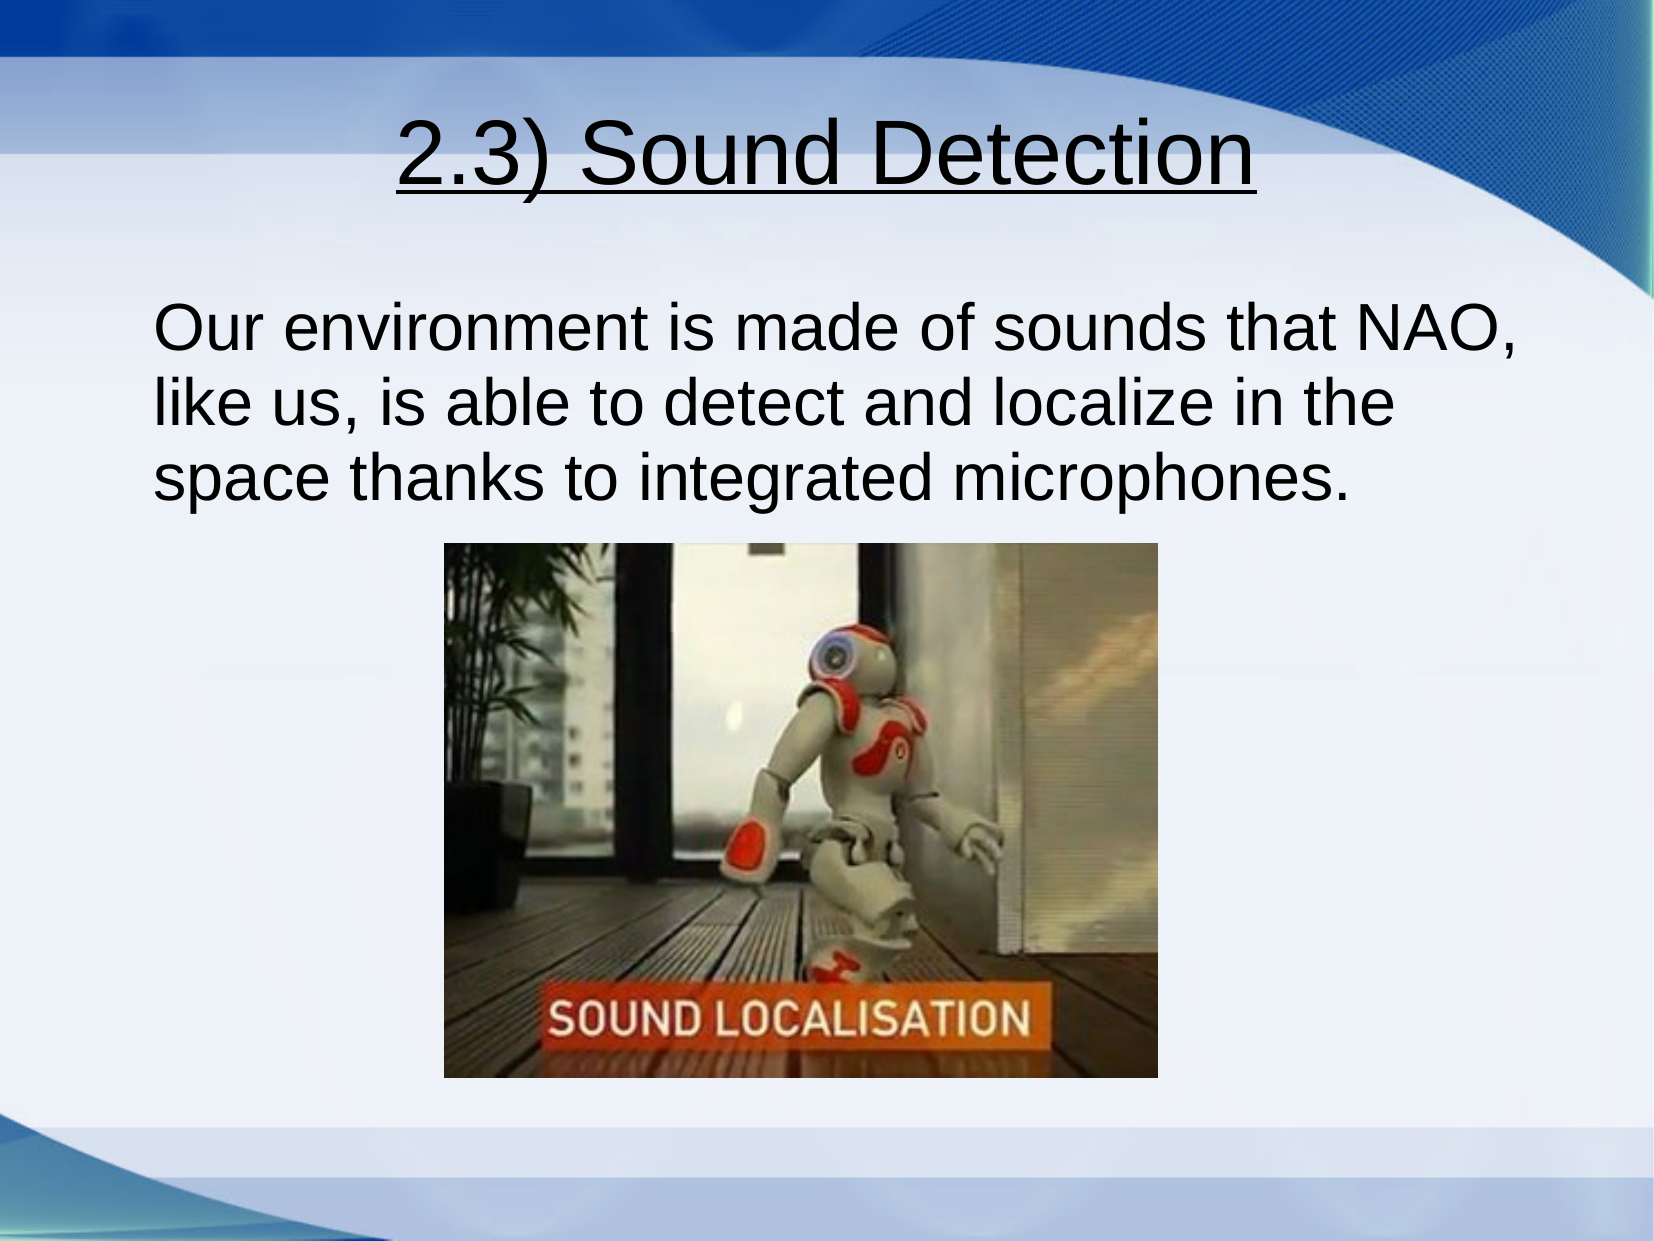

# 2.3) Sound Detection
Our environment is made of sounds that NAO, like us, is able to detect and localize in the space thanks to integrated microphones.